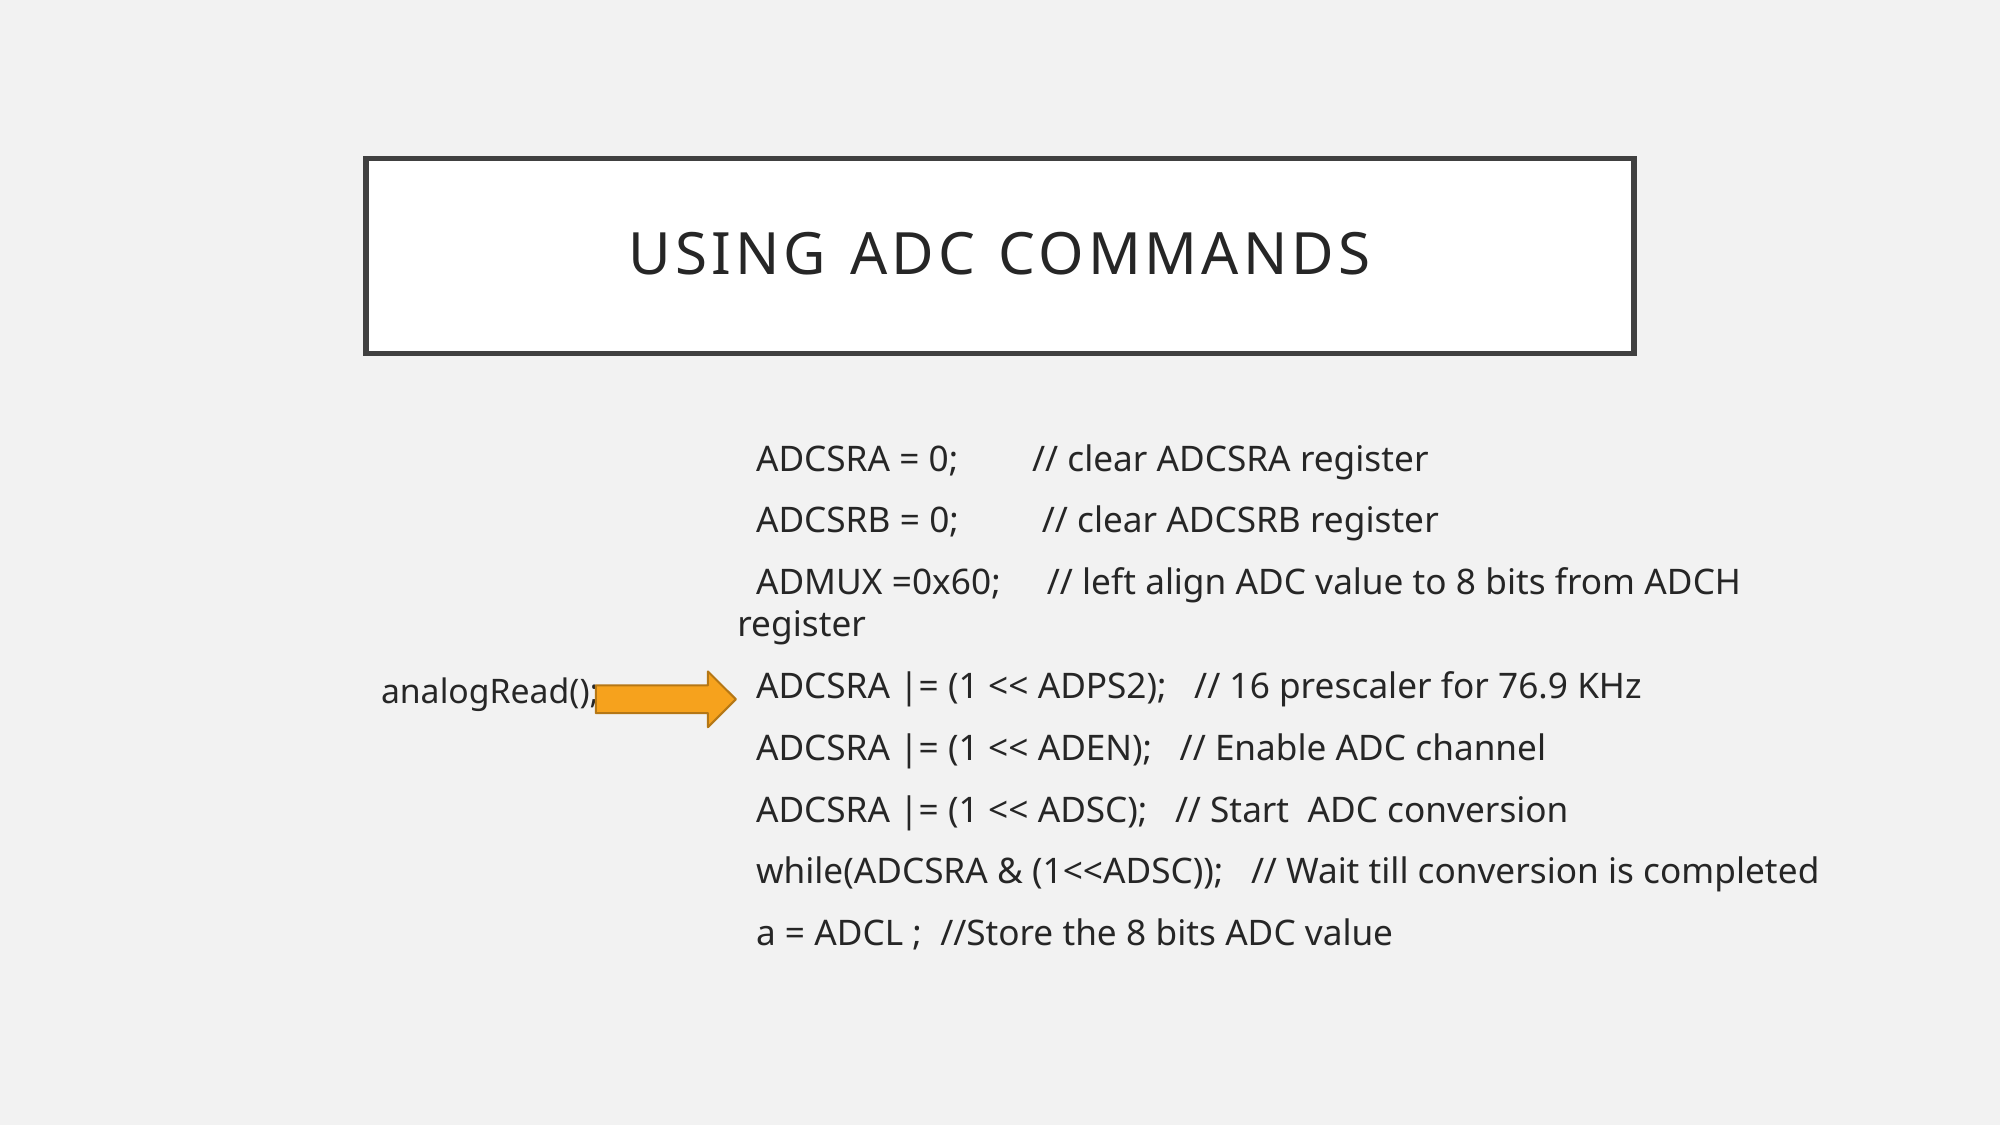

# Using adc commands
 ADCSRA = 0; // clear ADCSRA register
 ADCSRB = 0; // clear ADCSRB register
 ADMUX =0x60; // left align ADC value to 8 bits from ADCH register
 ADCSRA |= (1 << ADPS2); // 16 prescaler for 76.9 KHz
 ADCSRA |= (1 << ADEN); // Enable ADC channel
 ADCSRA |= (1 << ADSC); // Start ADC conversion
 while(ADCSRA & (1<<ADSC)); // Wait till conversion is completed
 a = ADCL ; //Store the 8 bits ADC value
analogRead();